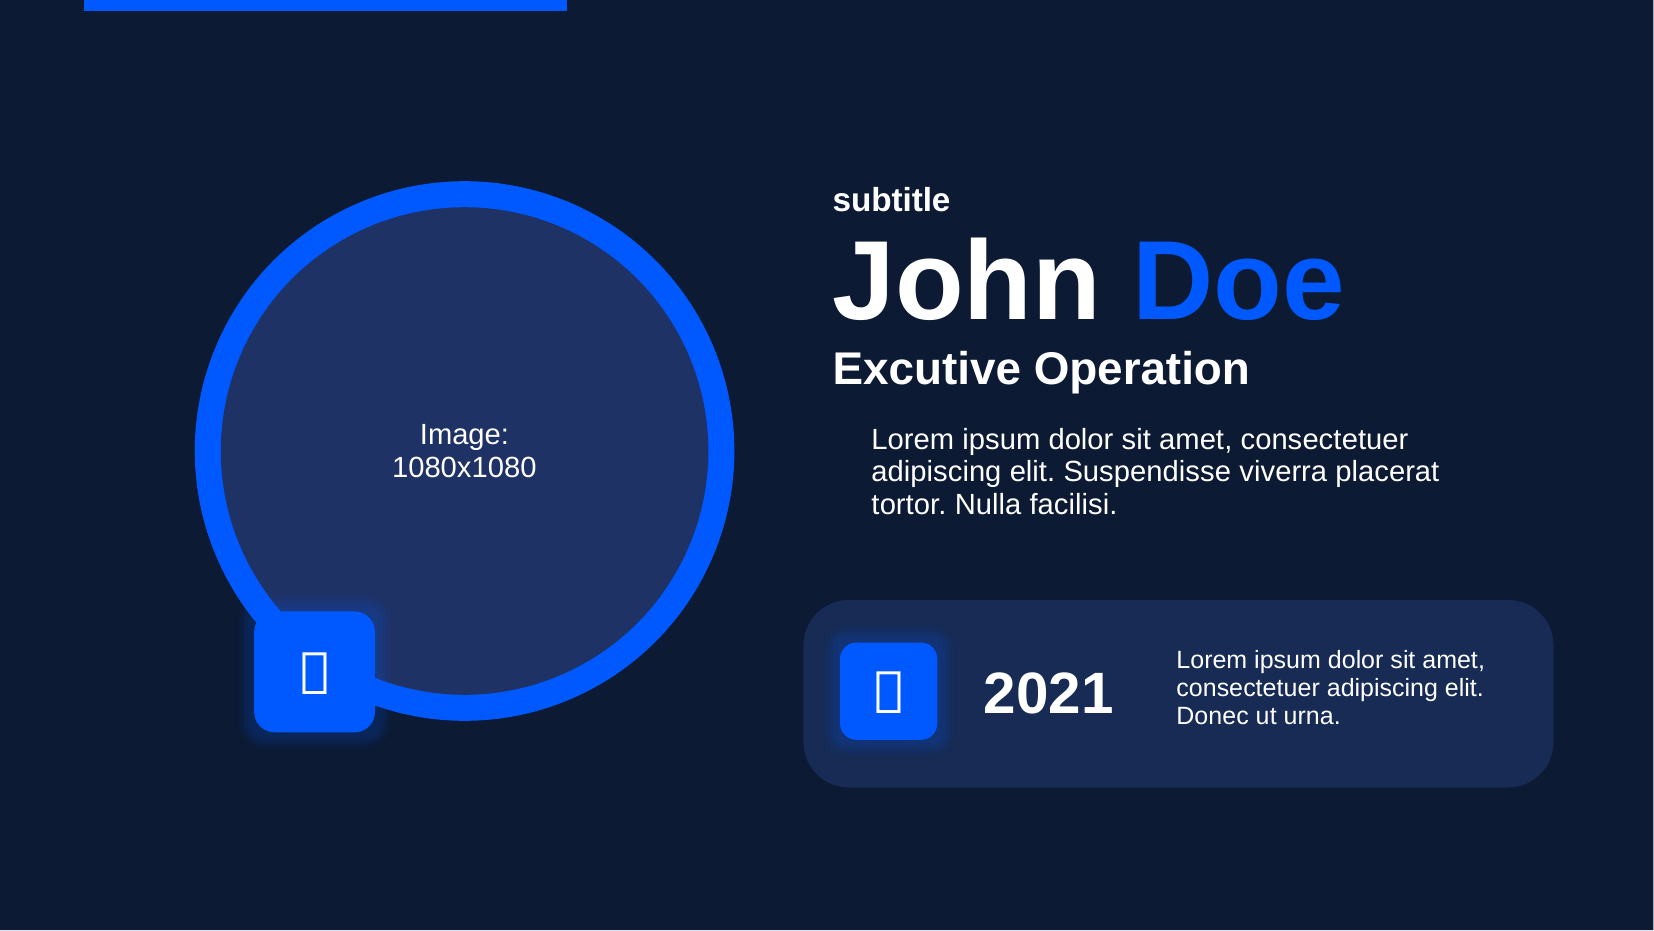

# subtitle John Doe Excutive Operation
Image:
1080x1080
Lorem ipsum dolor sit amet, consectetuer adipiscing elit. Suspendisse viverra placerat tortor. Nulla facilisi.

Lorem ipsum dolor sit amet, consectetuer adipiscing elit. Donec ut urna.
2021
